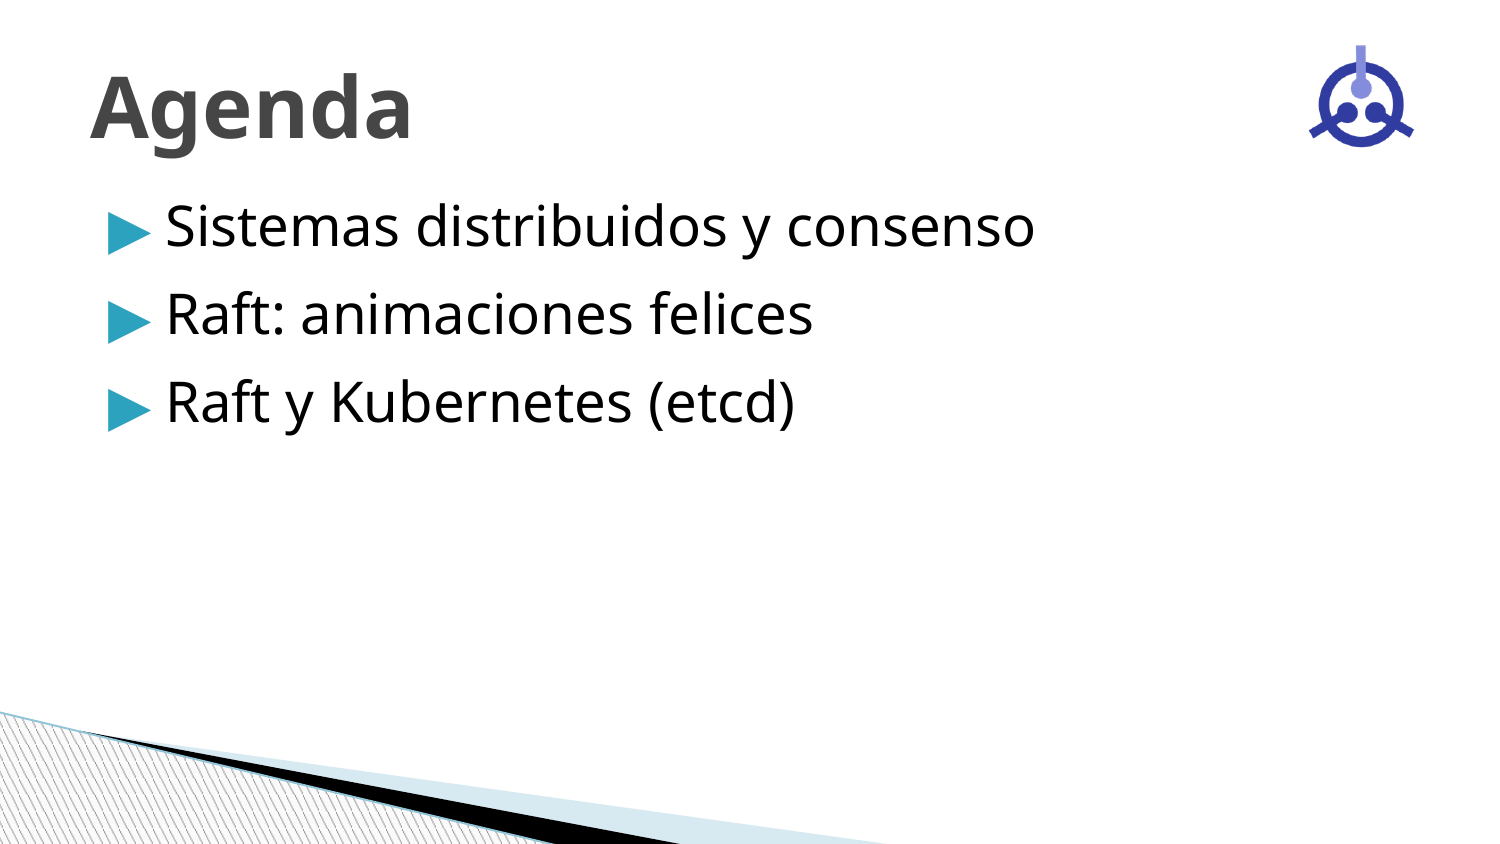

Agenda
# Sistemas distribuidos y consenso
Raft: animaciones felices
Raft y Kubernetes (etcd)